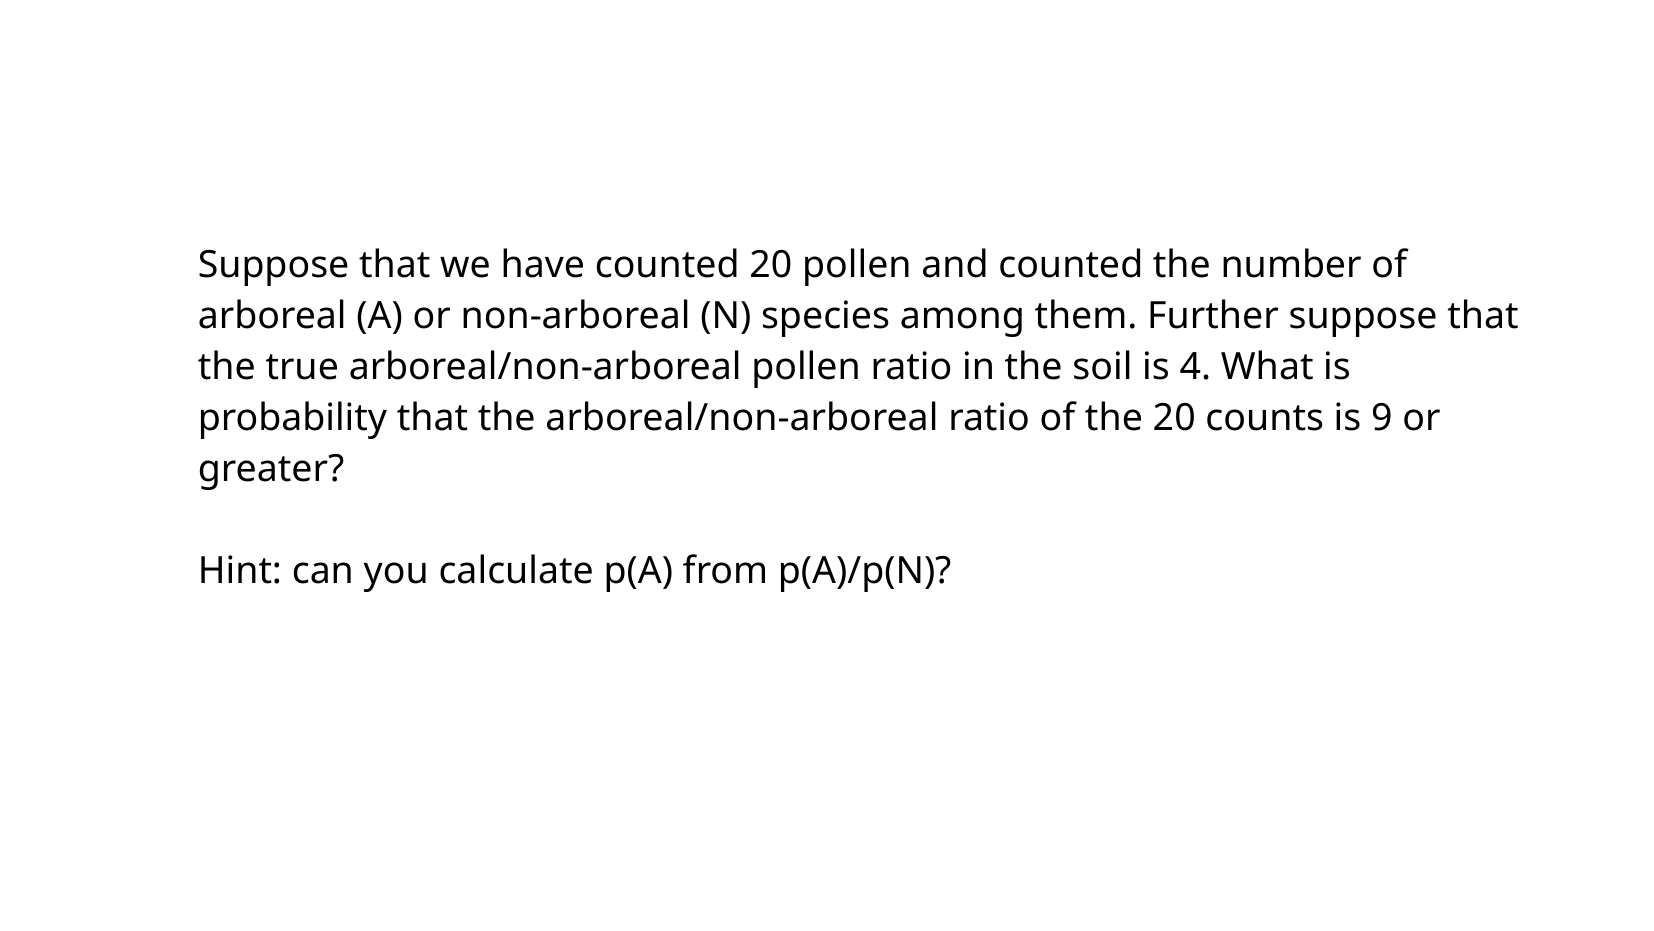

Suppose that we have counted 20 pollen and counted the number of arboreal (A) or non-arboreal (N) species among them. Further suppose that the true arboreal/non-arboreal pollen ratio in the soil is 4. What is probability that the arboreal/non-arboreal ratio of the 20 counts is 9 or greater?
Hint: can you calculate p(A) from p(A)/p(N)?